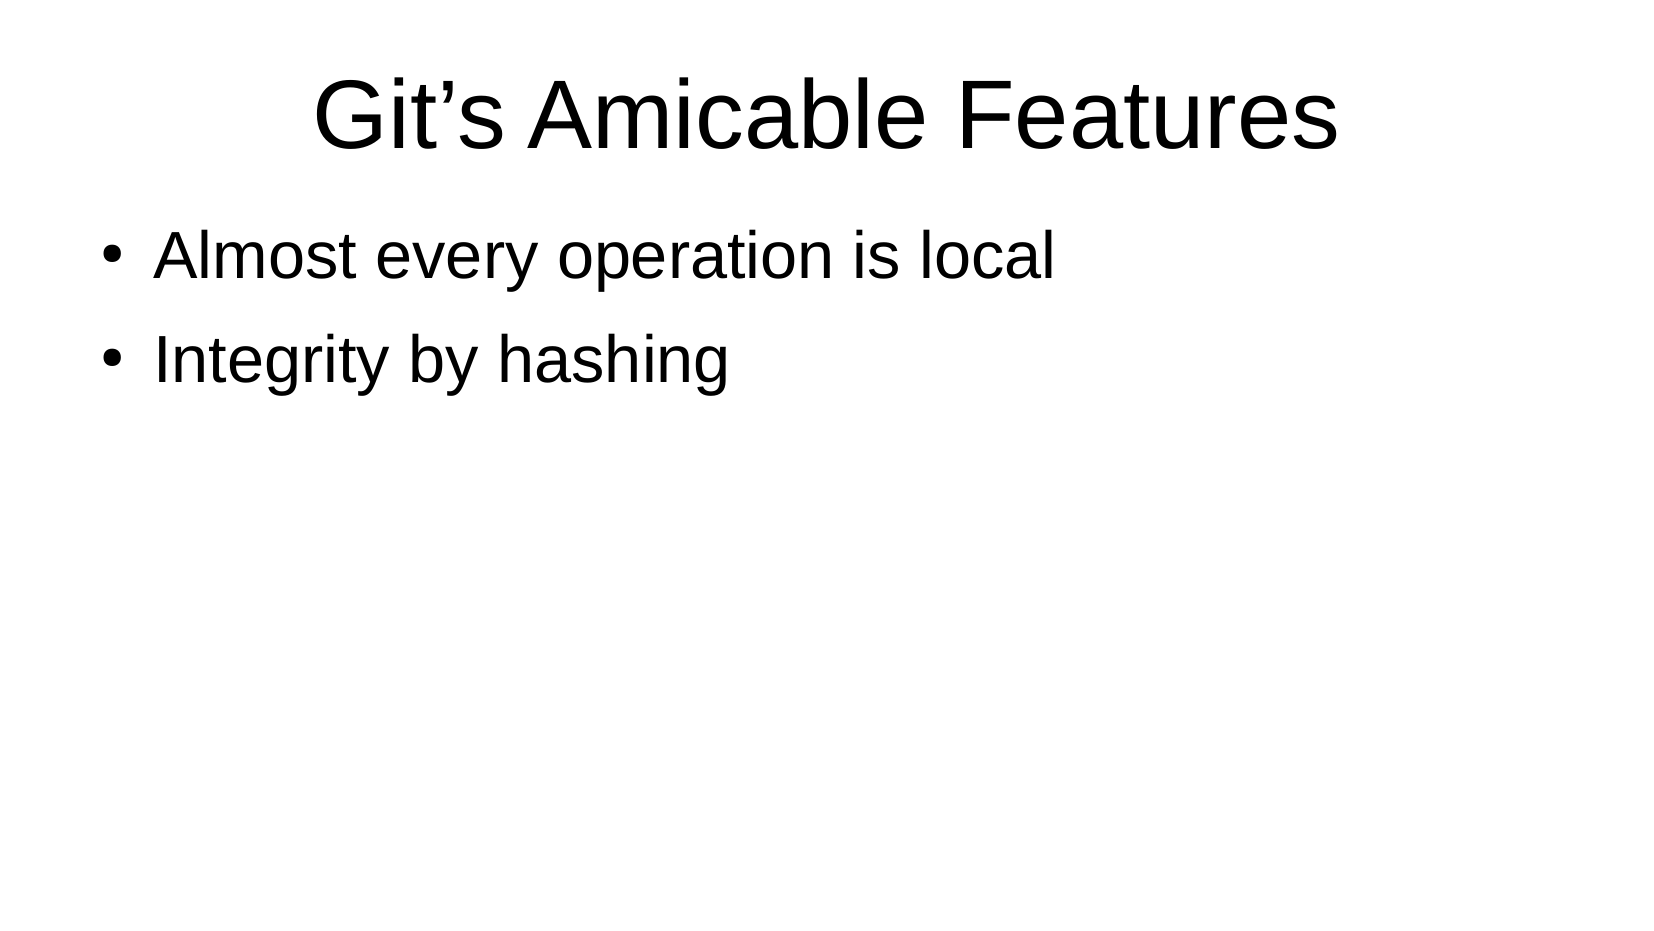

# Git’s Amicable Features
Almost every operation is local
Integrity by hashing